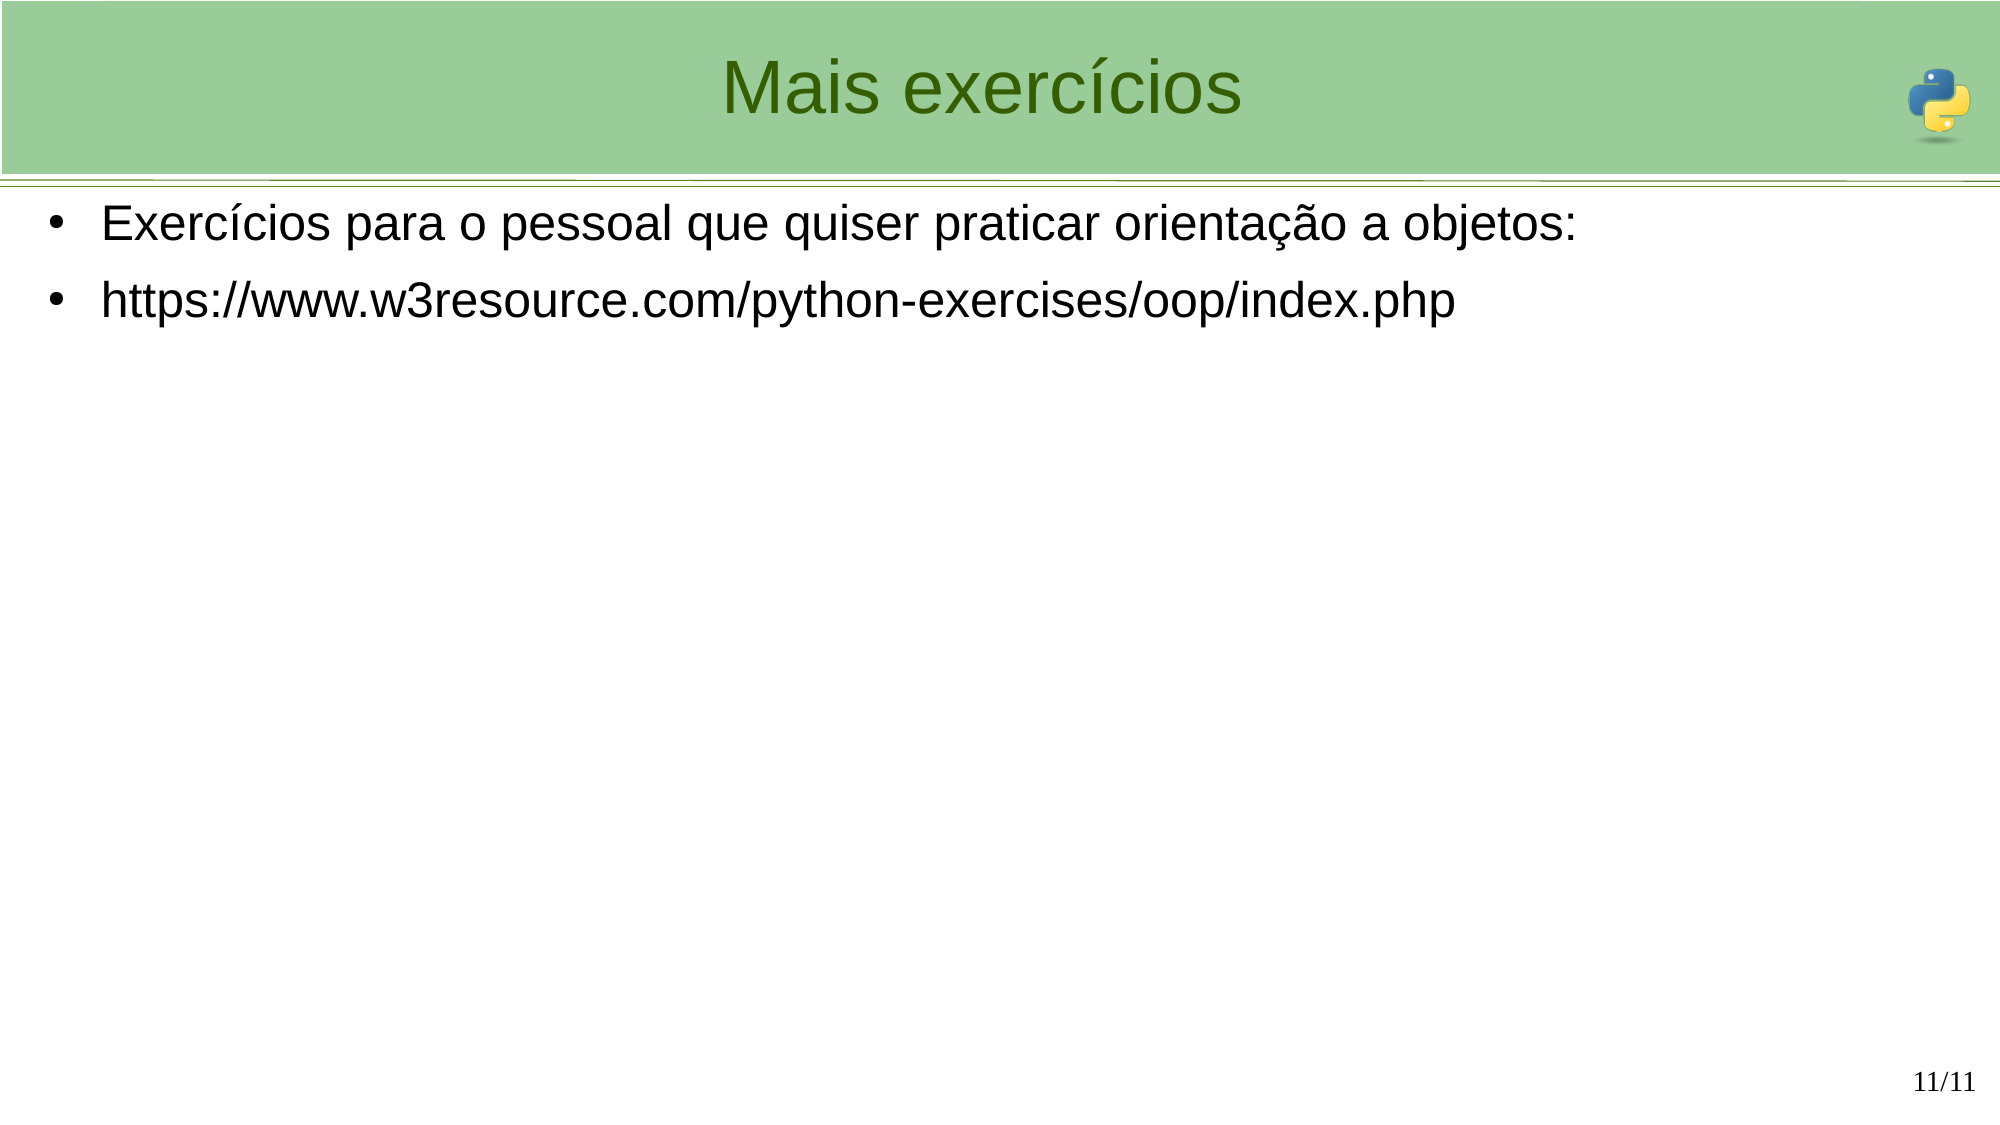

# Mais exercícios
Exercícios para o pessoal que quiser praticar orientação a objetos:
https://www.w3resource.com/python-exercises/oop/index.php
11